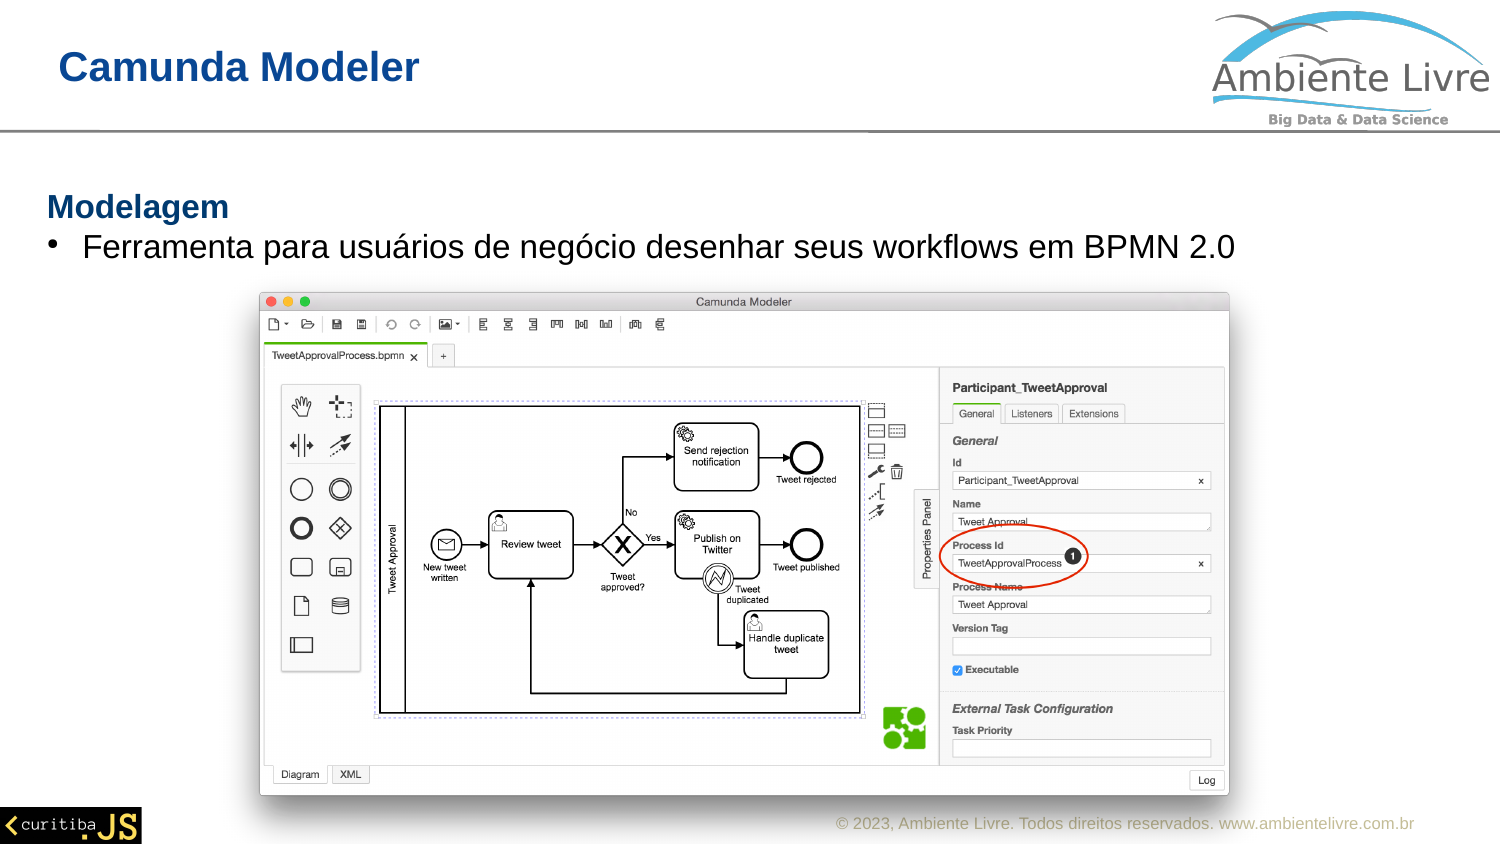

# Camunda Modeler
Modelagem
Ferramenta para usuários de negócio desenhar seus workflows em BPMN 2.0